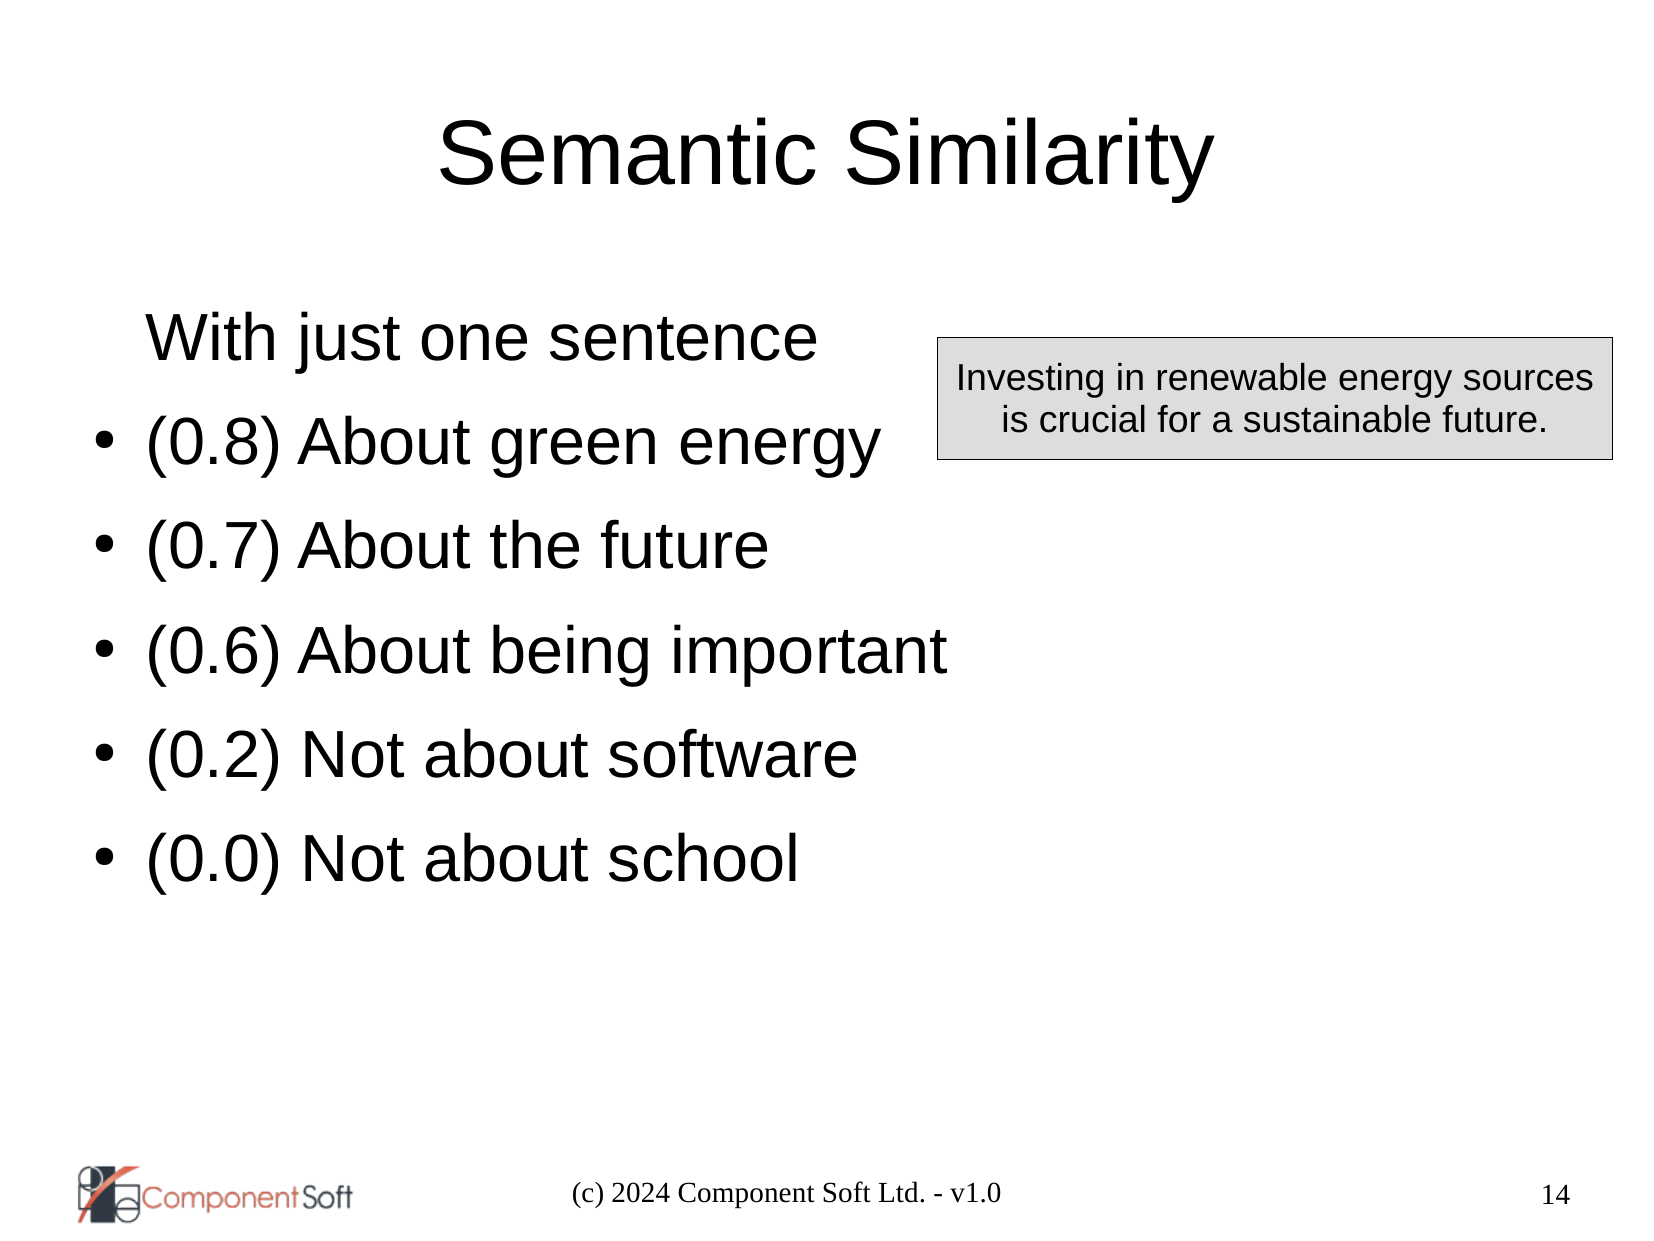

# Semantic Similarity
With just one sentence
(0.8) About green energy
(0.7) About the future
(0.6) About being important
(0.2) Not about software
(0.0) Not about school
Investing in renewable energy sources is crucial for a sustainable future.
(c) 2024 Component Soft Ltd. - v1.0
14